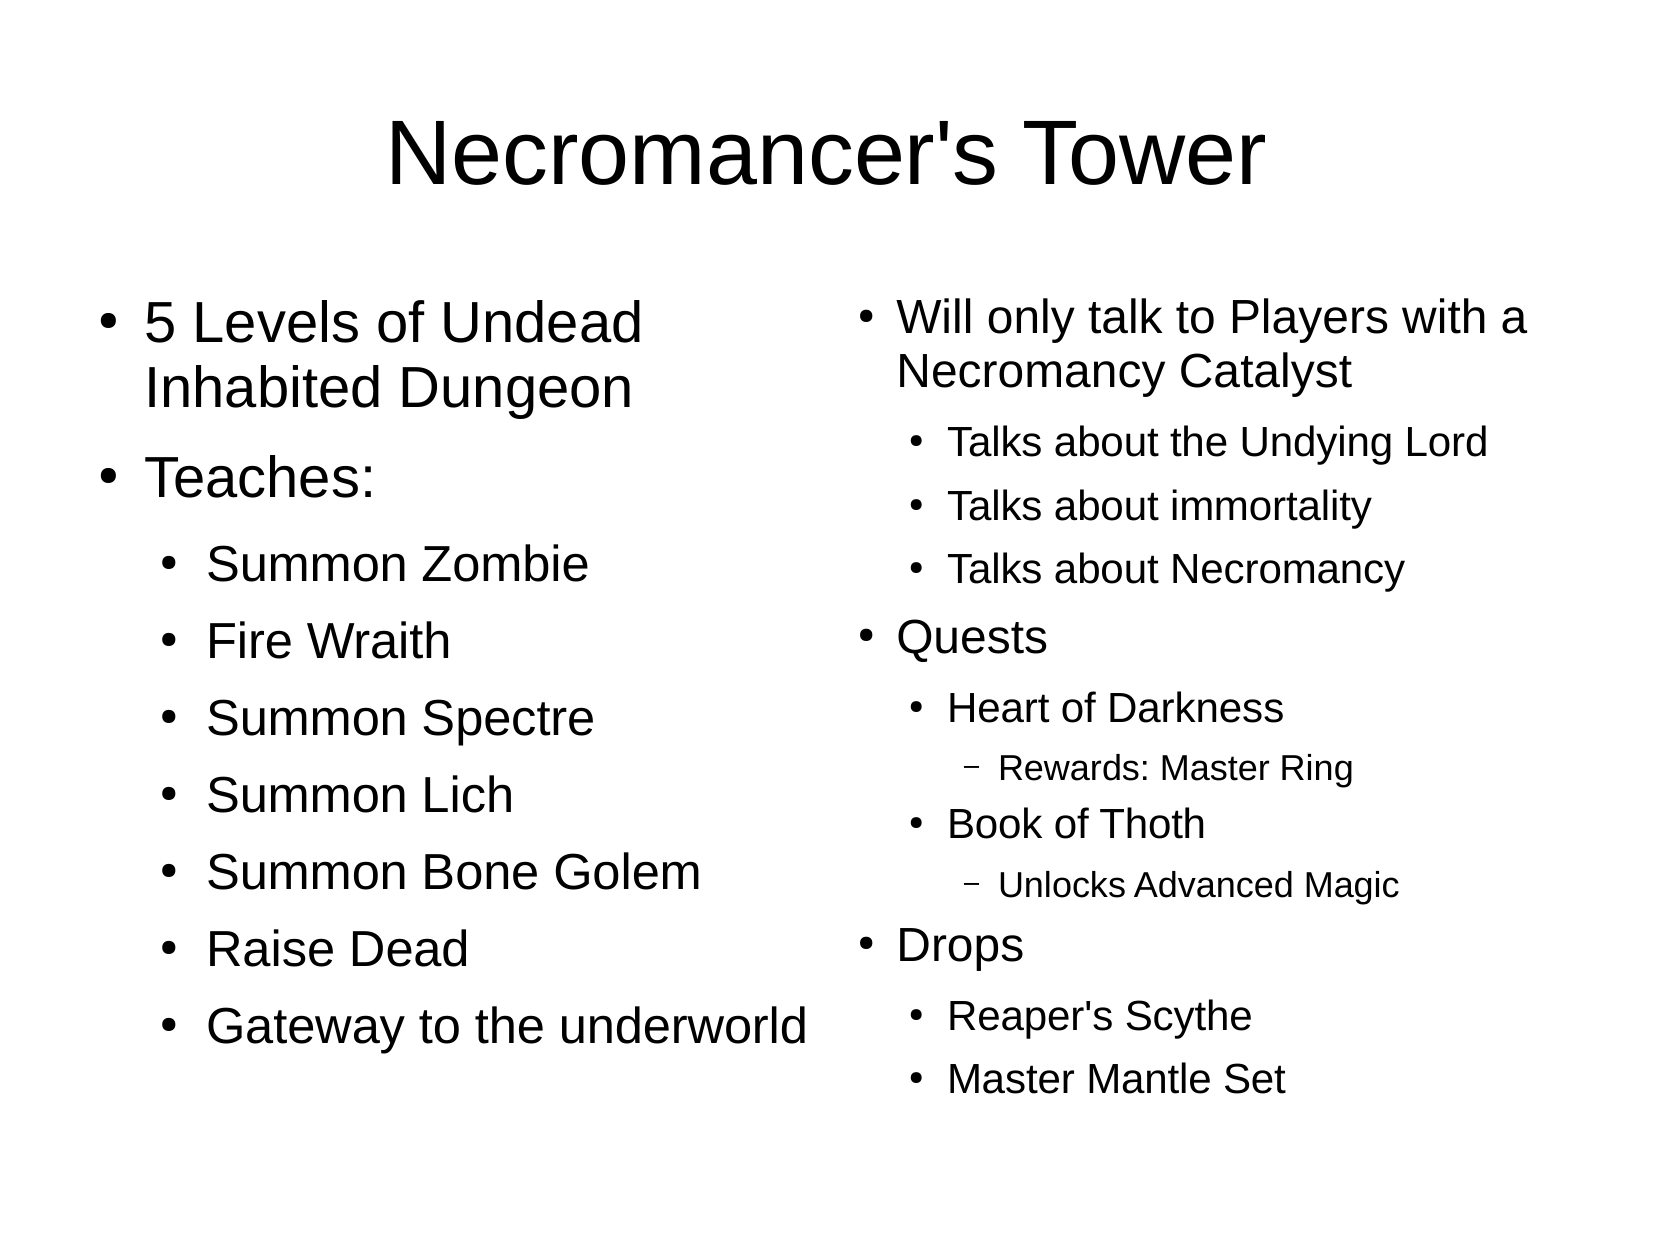

# Necromancer's Tower
5 Levels of Undead Inhabited Dungeon
Teaches:
Summon Zombie
Fire Wraith
Summon Spectre
Summon Lich
Summon Bone Golem
Raise Dead
Gateway to the underworld
Will only talk to Players with a Necromancy Catalyst
Talks about the Undying Lord
Talks about immortality
Talks about Necromancy
Quests
Heart of Darkness
Rewards: Master Ring
Book of Thoth
Unlocks Advanced Magic
Drops
Reaper's Scythe
Master Mantle Set